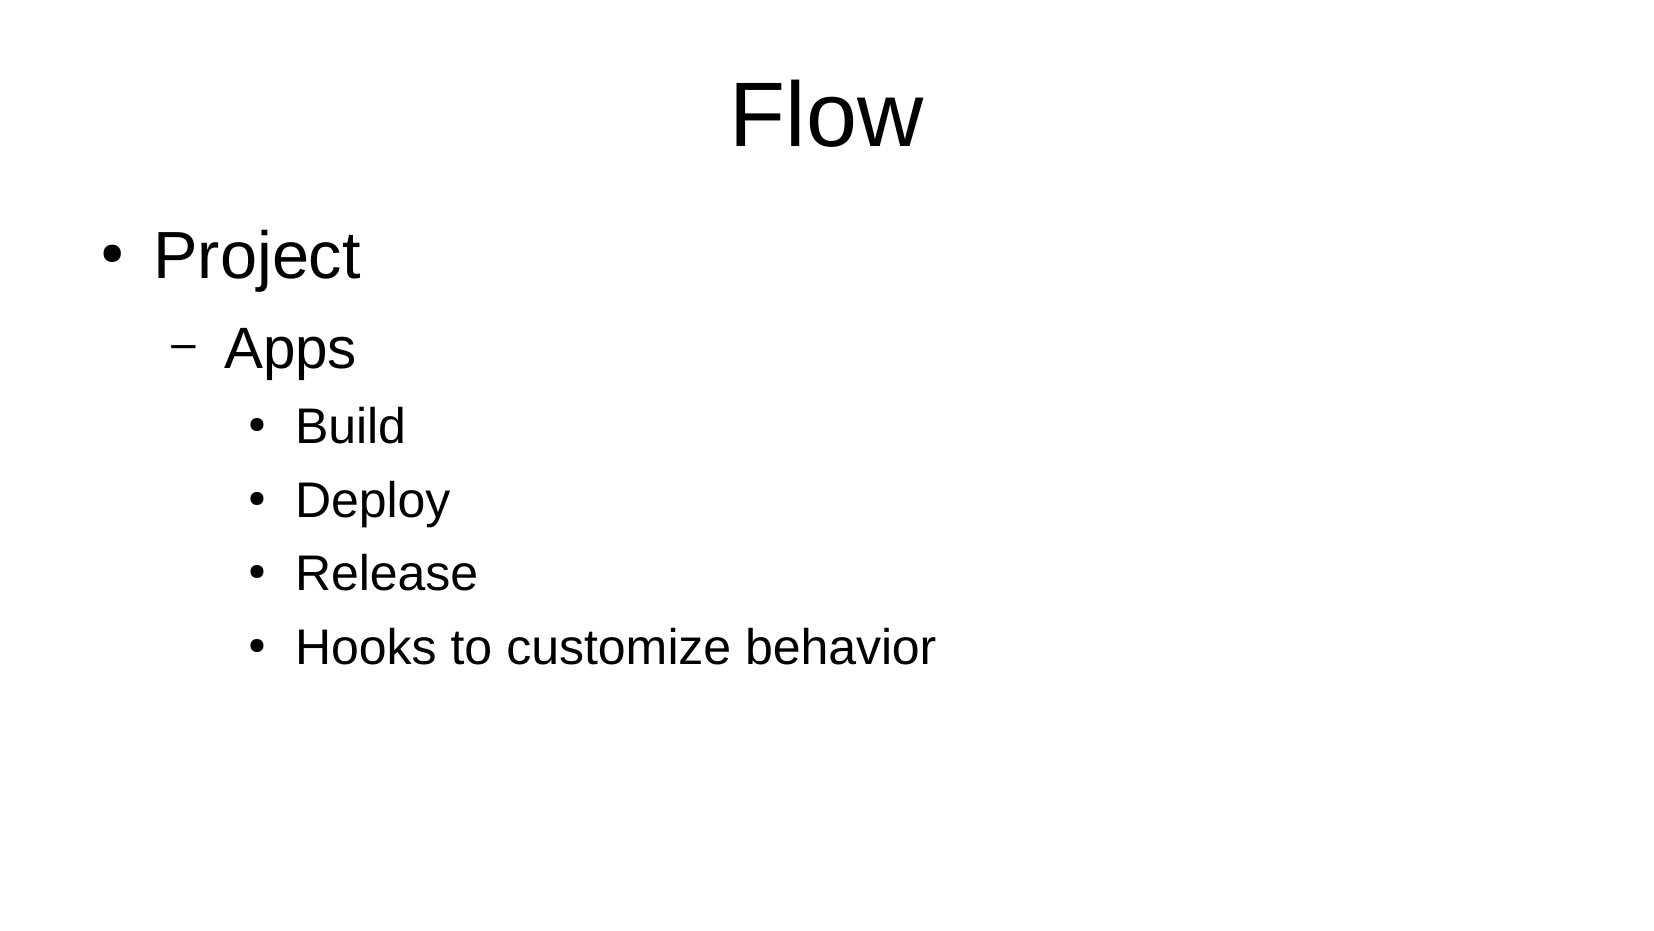

# Flow
Project
Apps
Build
Deploy
Release
Hooks to customize behavior